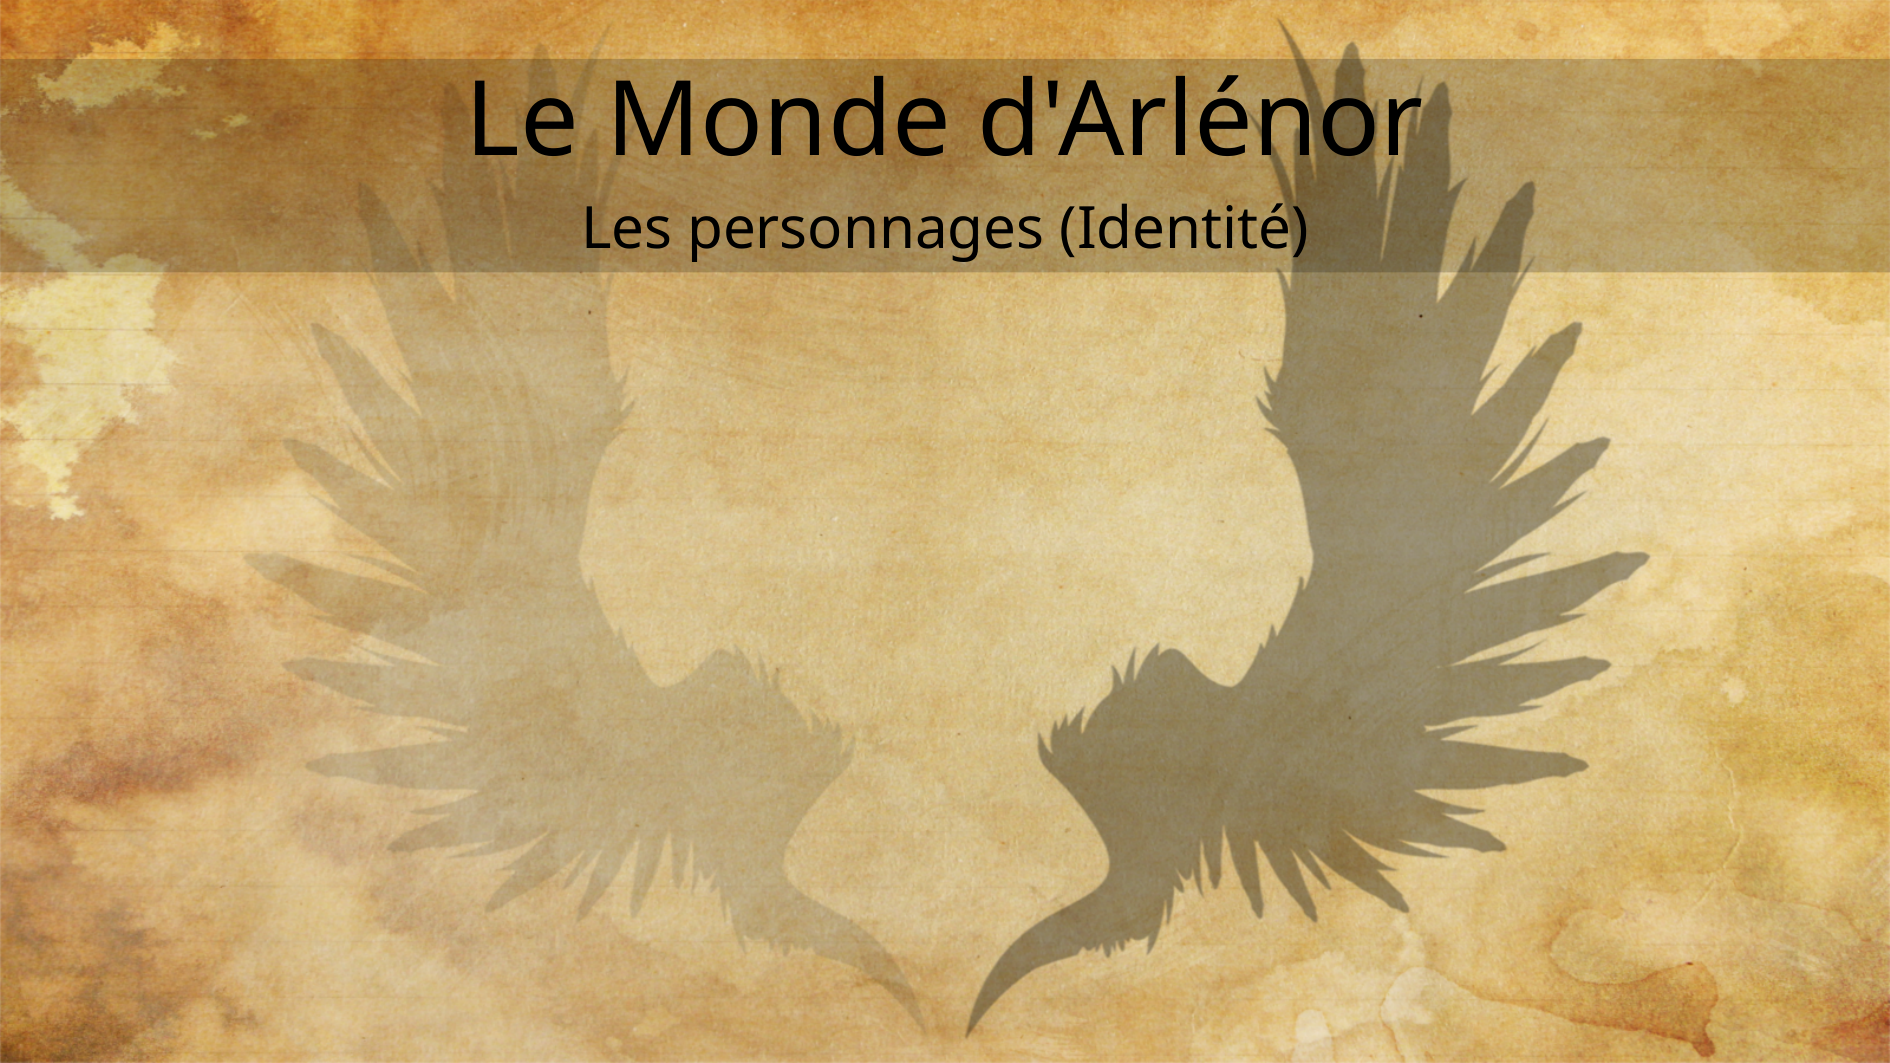

# Le Monde d'Arlénor Les personnages (Identité)